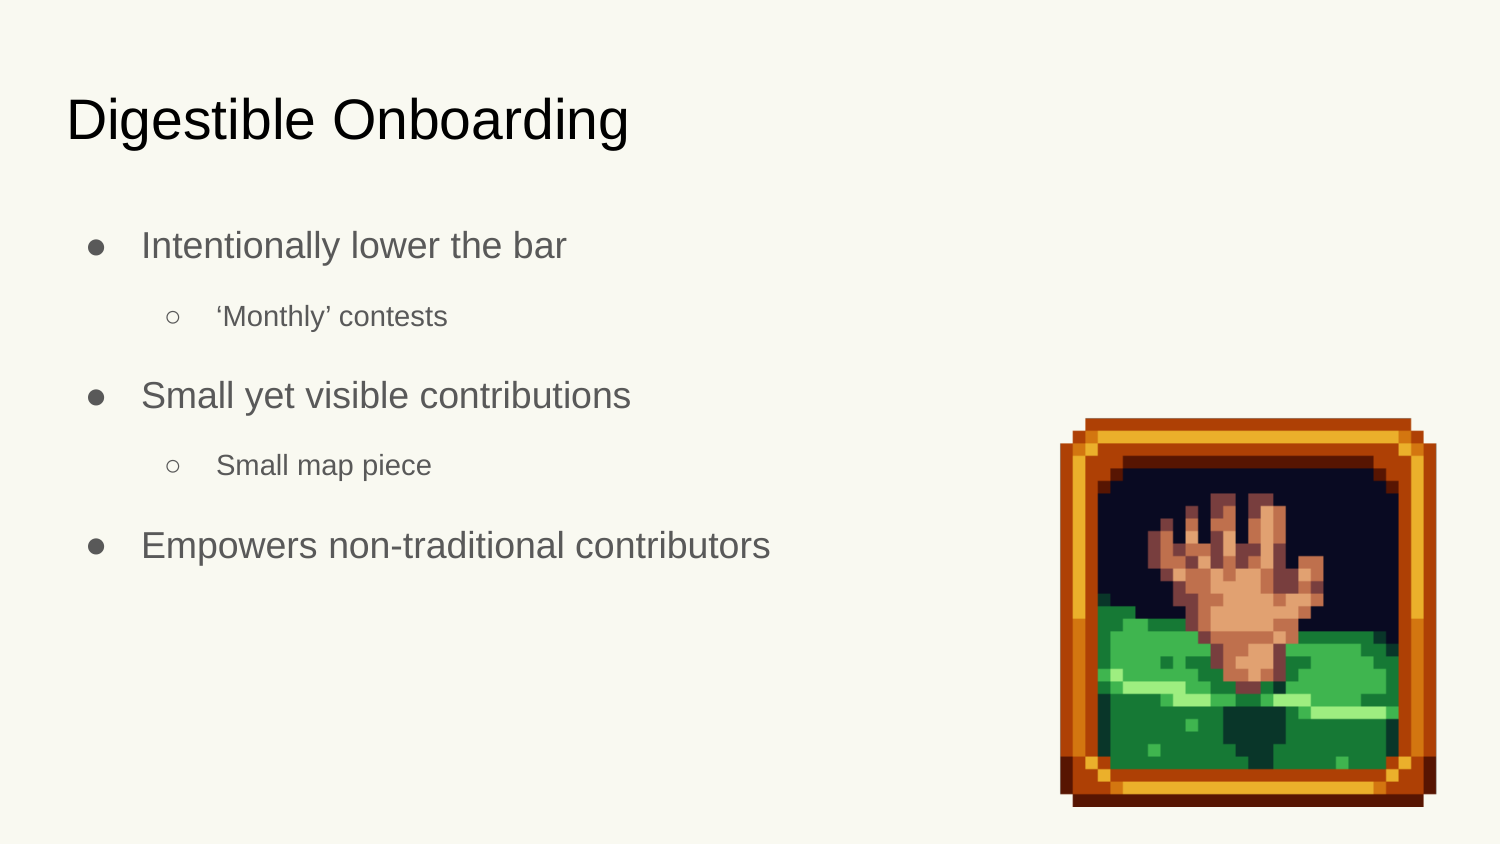

# Digestible Onboarding
Intentionally lower the bar
‘Monthly’ contests
Small yet visible contributions
Small map piece
Empowers non-traditional contributors